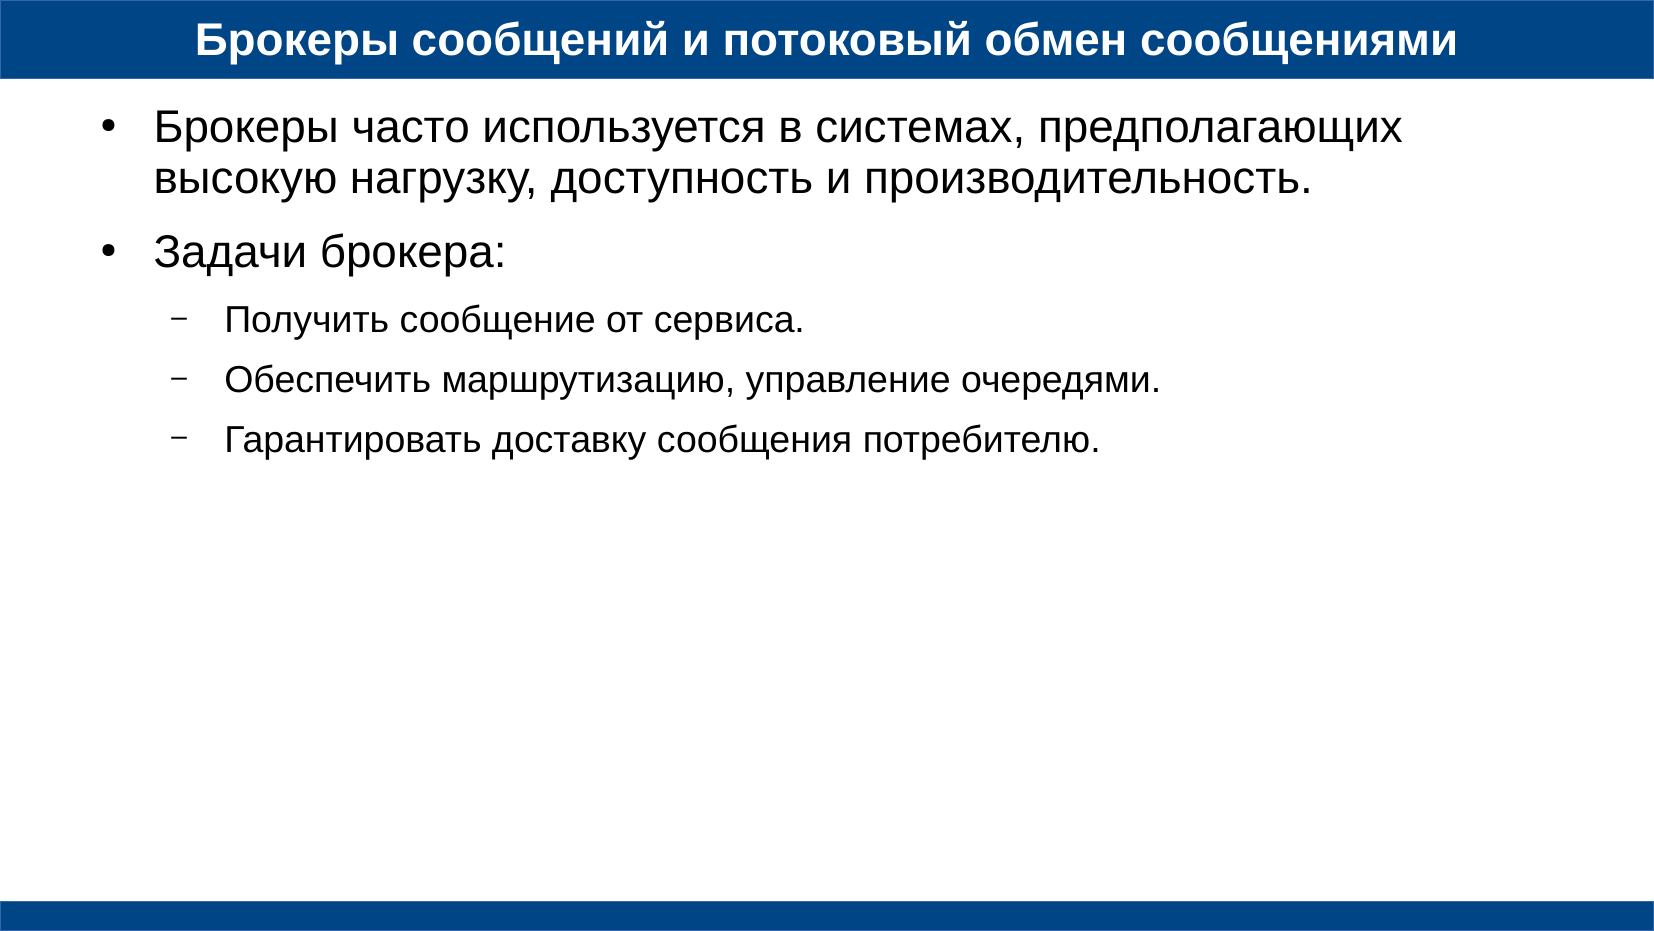

# Брокеры сообщений и потоковый обмен сообщениями
Брокеры часто используется в системах, предполагающих высокую нагрузку, доступность и производительность.
Задачи брокера:
Получить сообщение от сервиса.
Обеспечить маршрутизацию, управление очередями.
Гарантировать доставку сообщения потребителю.